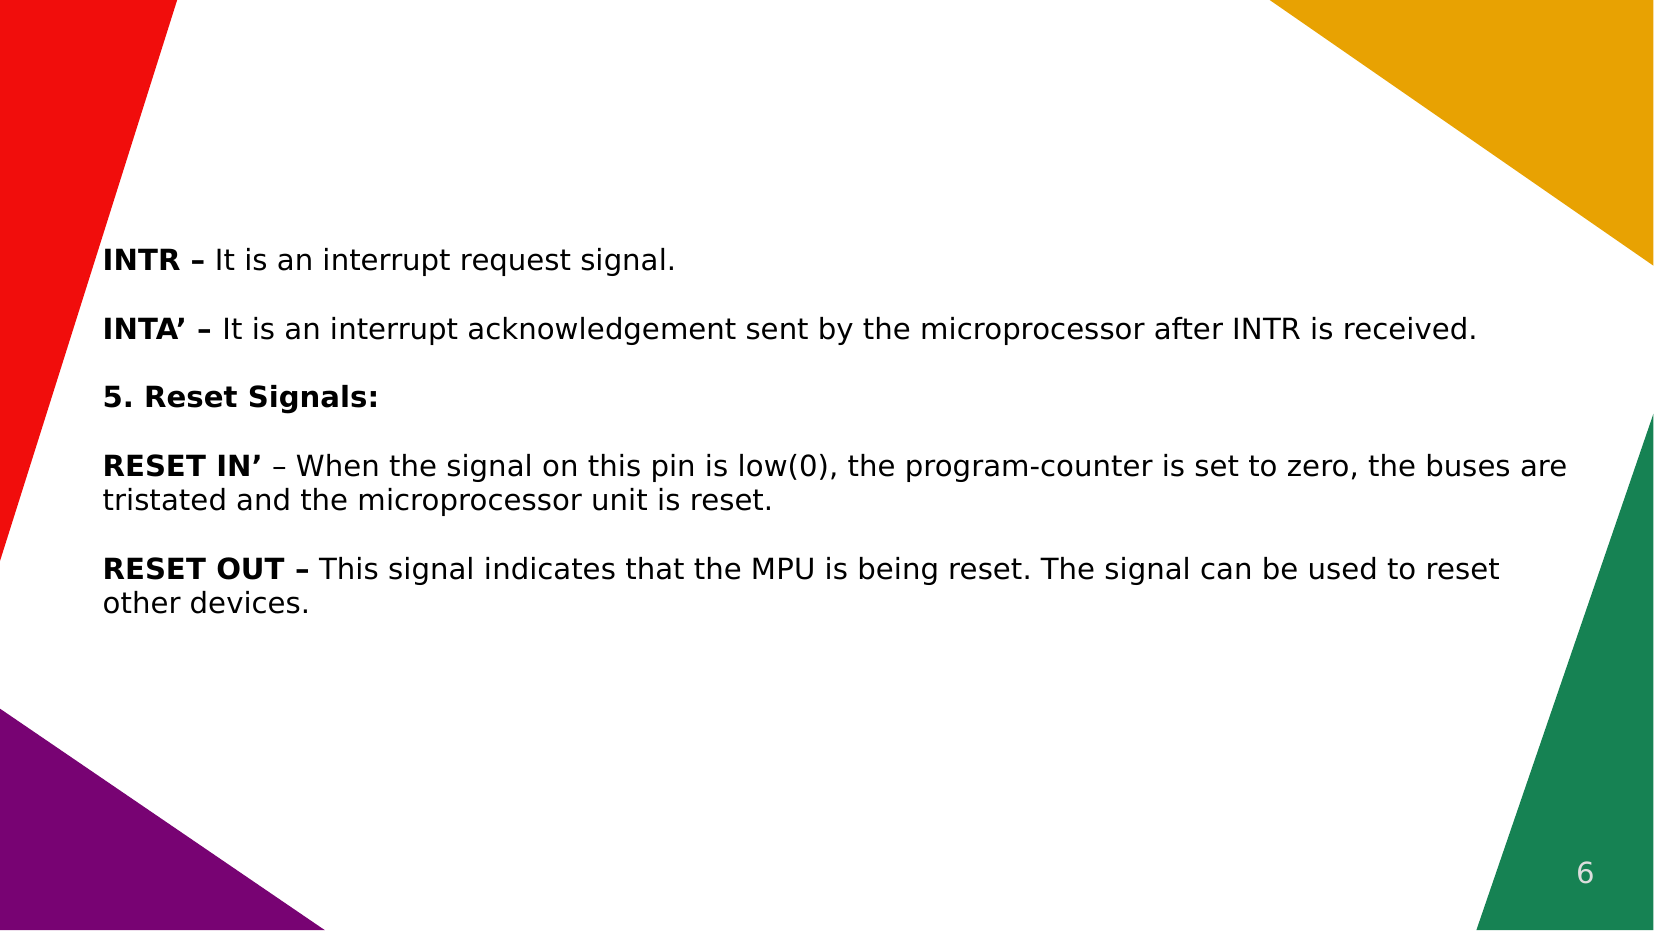

INTR – It is an interrupt request signal.
INTA’ – It is an interrupt acknowledgement sent by the microprocessor after INTR is received.
5. Reset Signals:
RESET IN’ – When the signal on this pin is low(0), the program-counter is set to zero, the buses are tristated and the microprocessor unit is reset.
RESET OUT – This signal indicates that the MPU is being reset. The signal can be used to reset other devices.
6